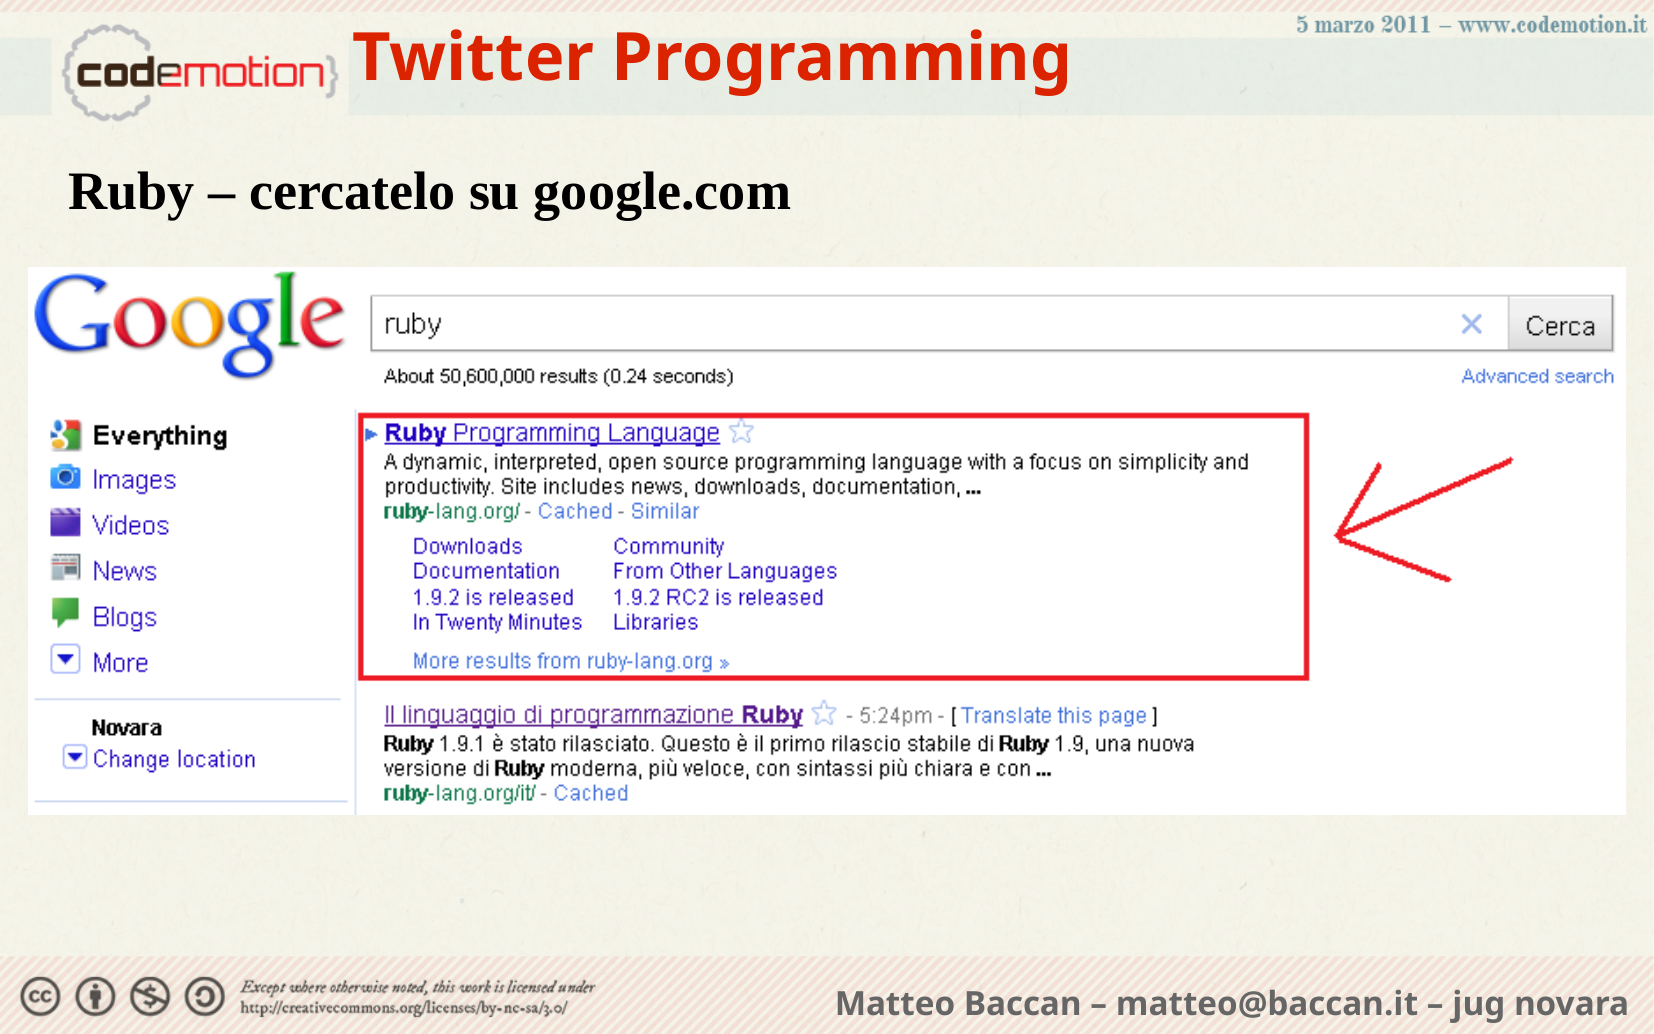

# Twitter Programming
Ruby – cercatelo su google.com
23
Twitter Programming - Matteo Baccan - matteo@baccan.it